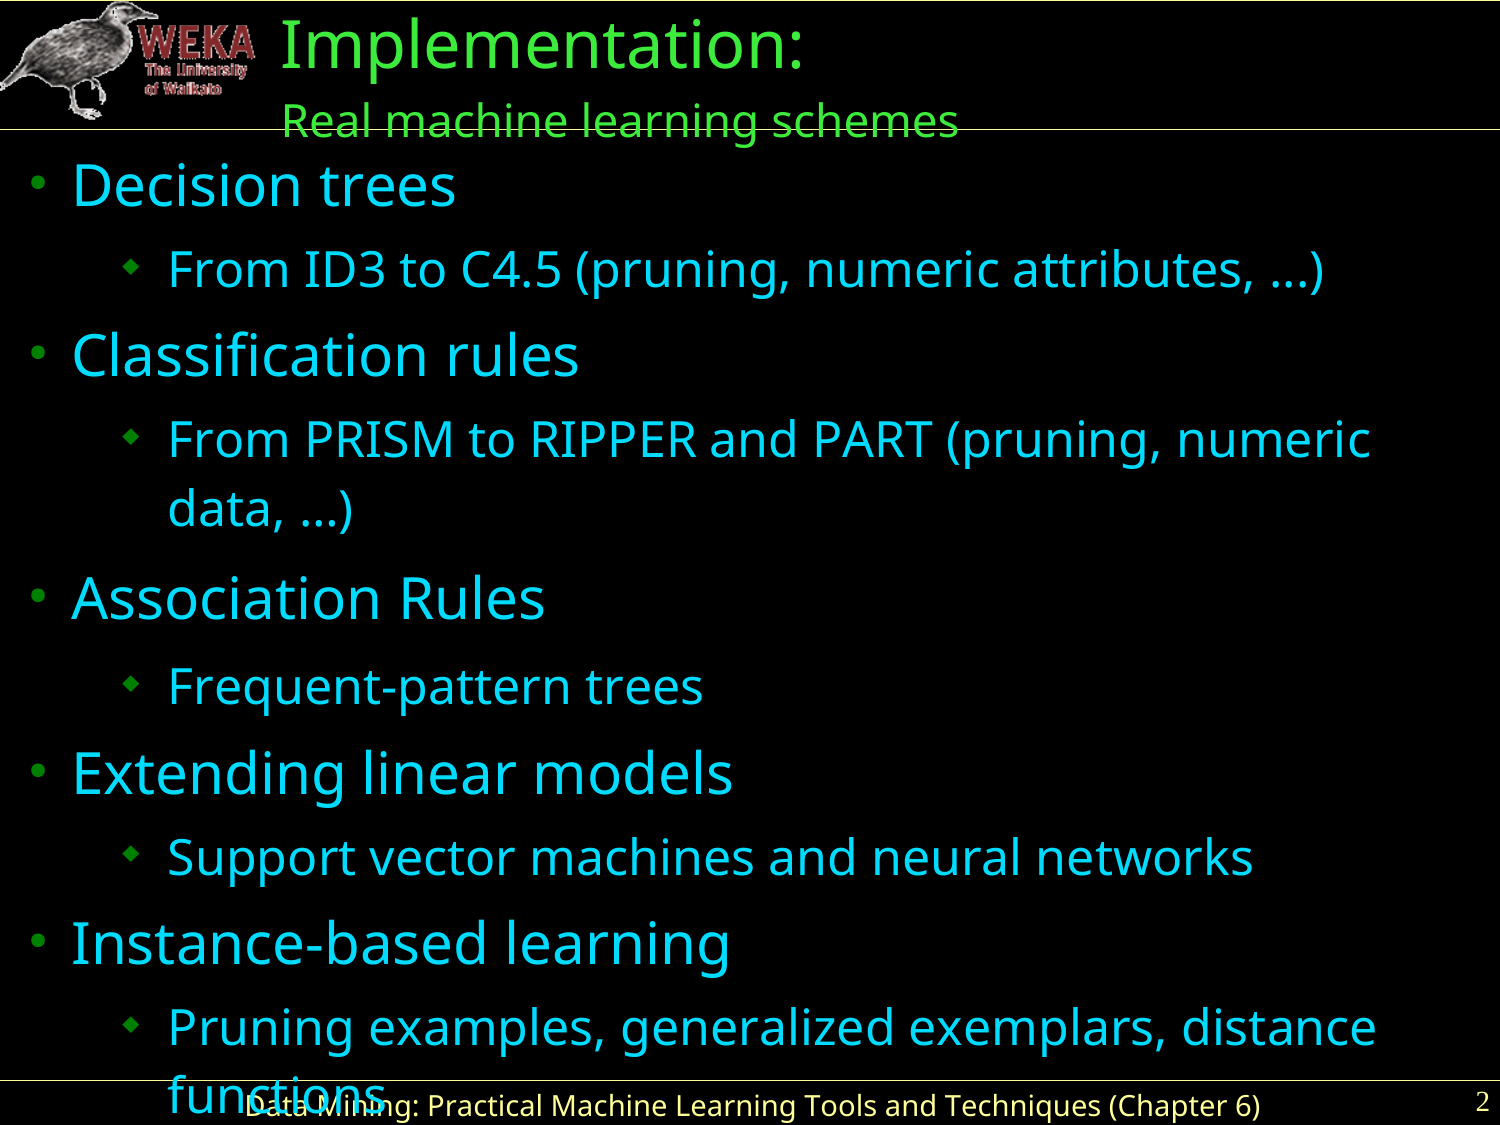

# Implementation: Real machine learning schemes
Decision trees
From ID3 to C4.5 (pruning, numeric attributes, ...)
Classification rules
From PRISM to RIPPER and PART (pruning, numeric data, …)
Association Rules
Frequent-pattern trees
Extending linear models
Support vector machines and neural networks
Instance-based learning
Pruning examples, generalized exemplars, distance functions
Data Mining: Practical Machine Learning Tools and Techniques (Chapter 6)
2